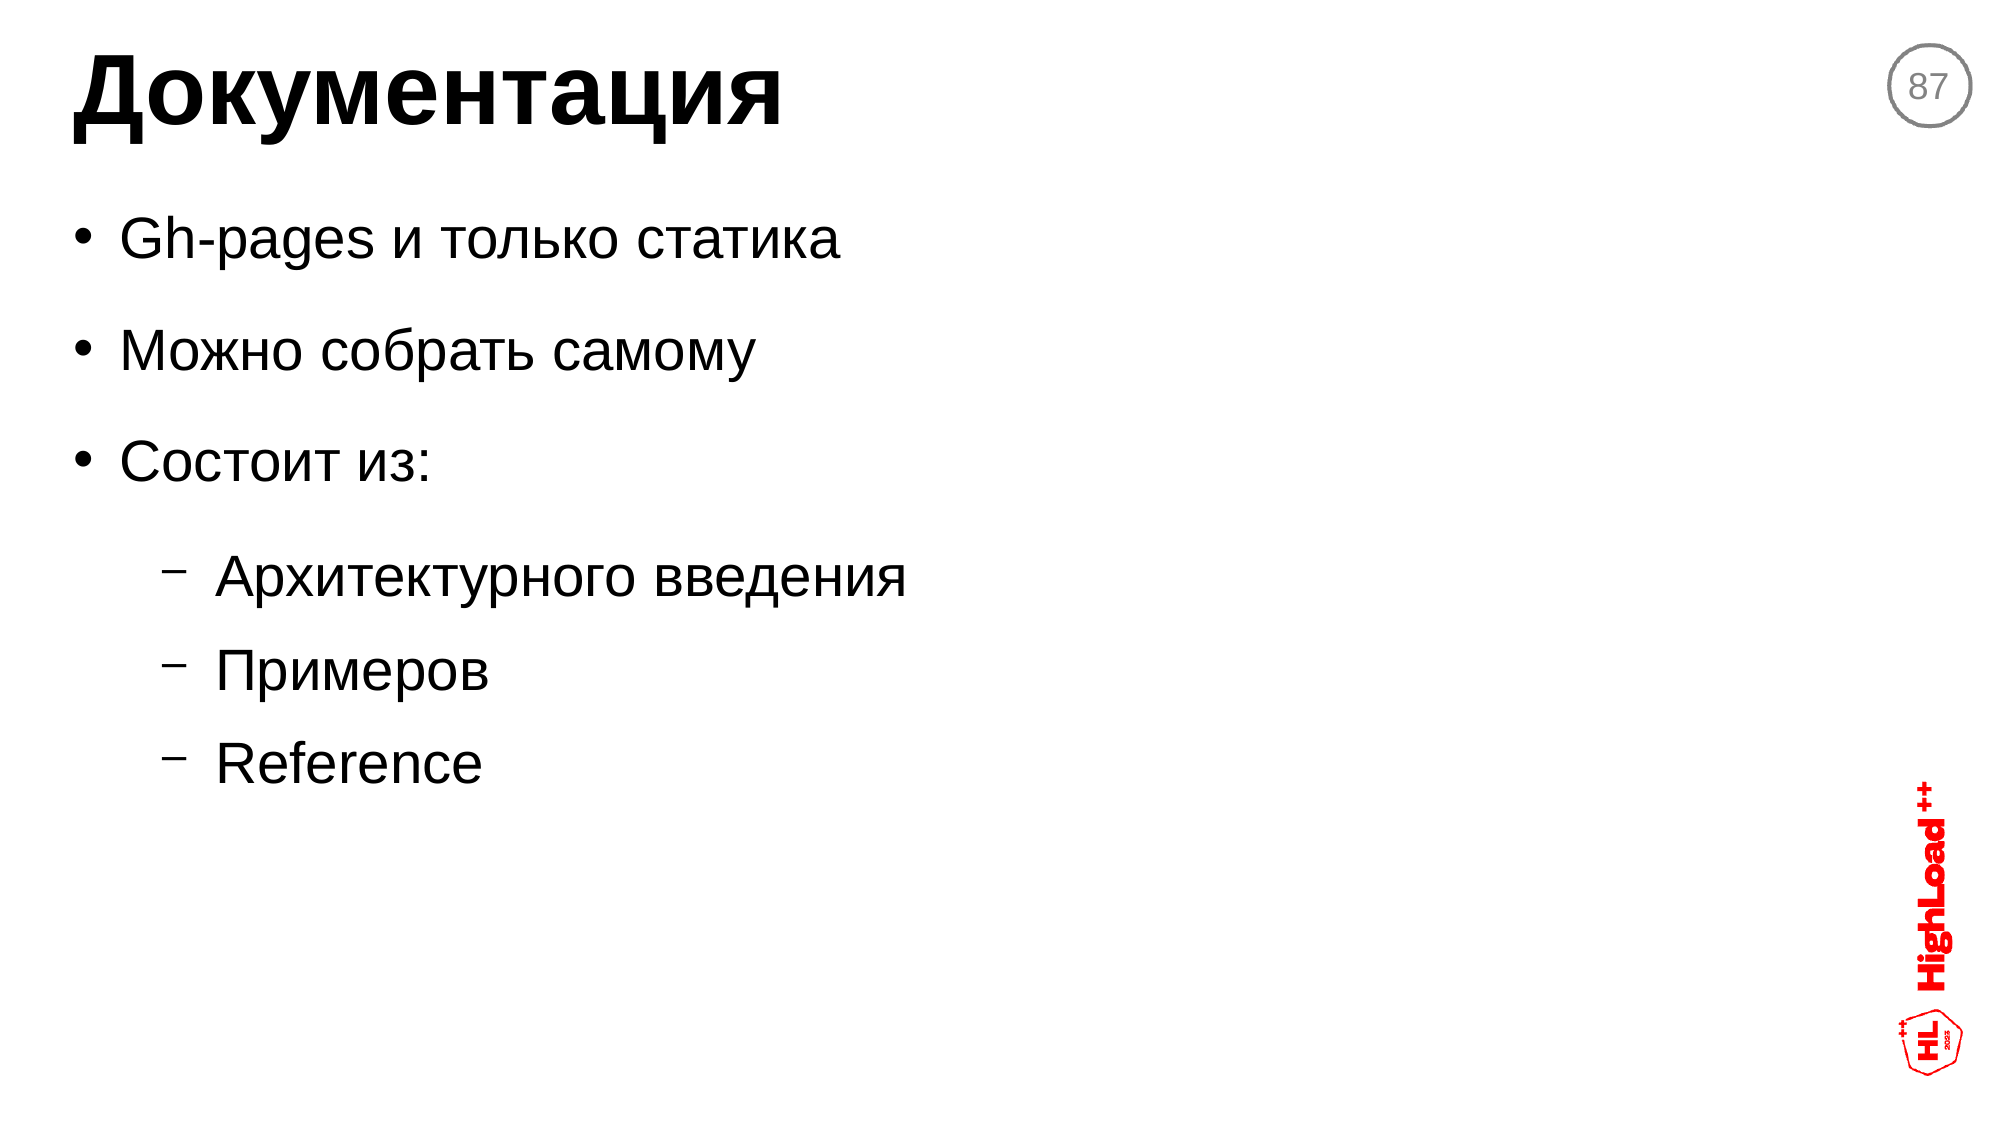

# Документация
87
 Gh-pages и только статика
 Можно собрать самому
 Состоит из:
Архитектурного введения
Примеров
Reference